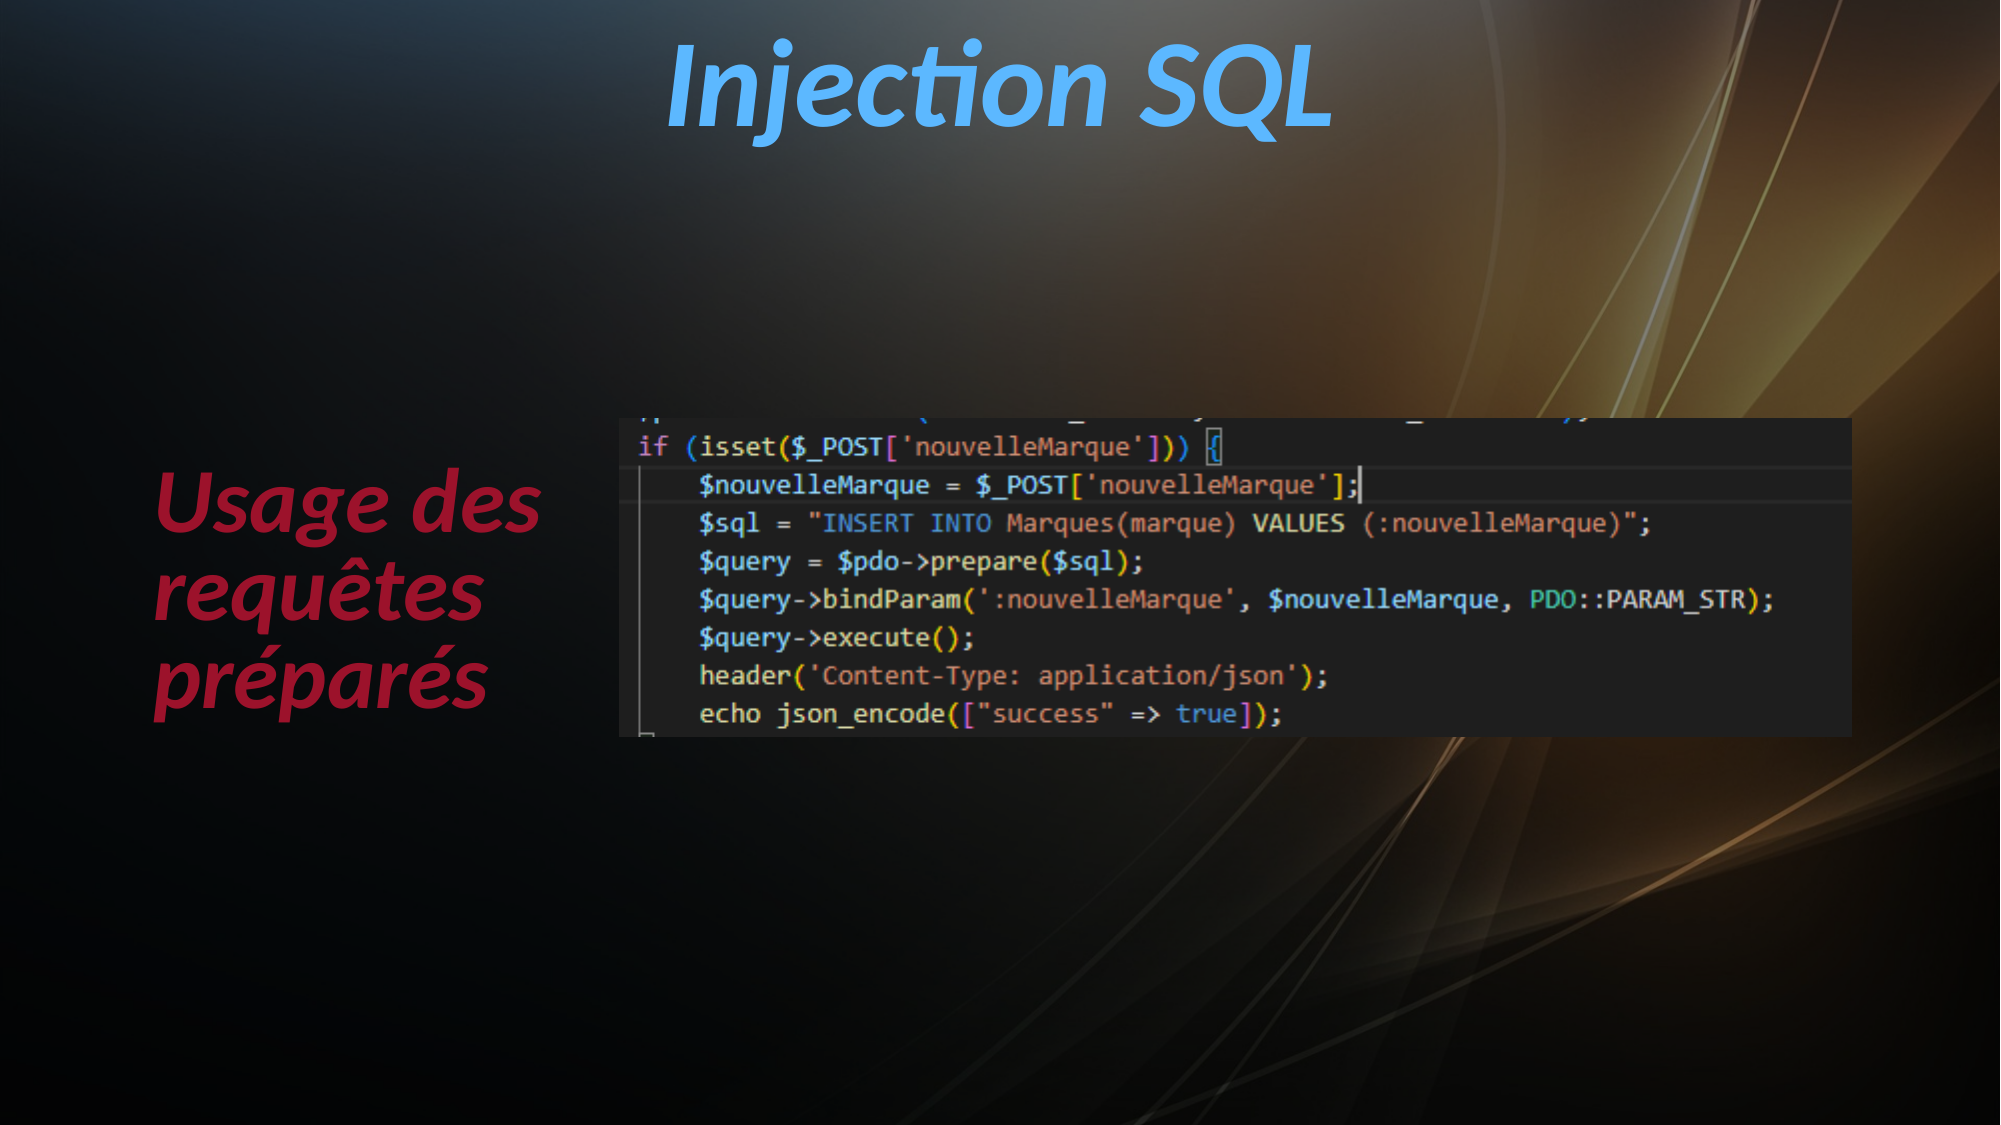

Injection SQL
#
Usage des requêtes préparés